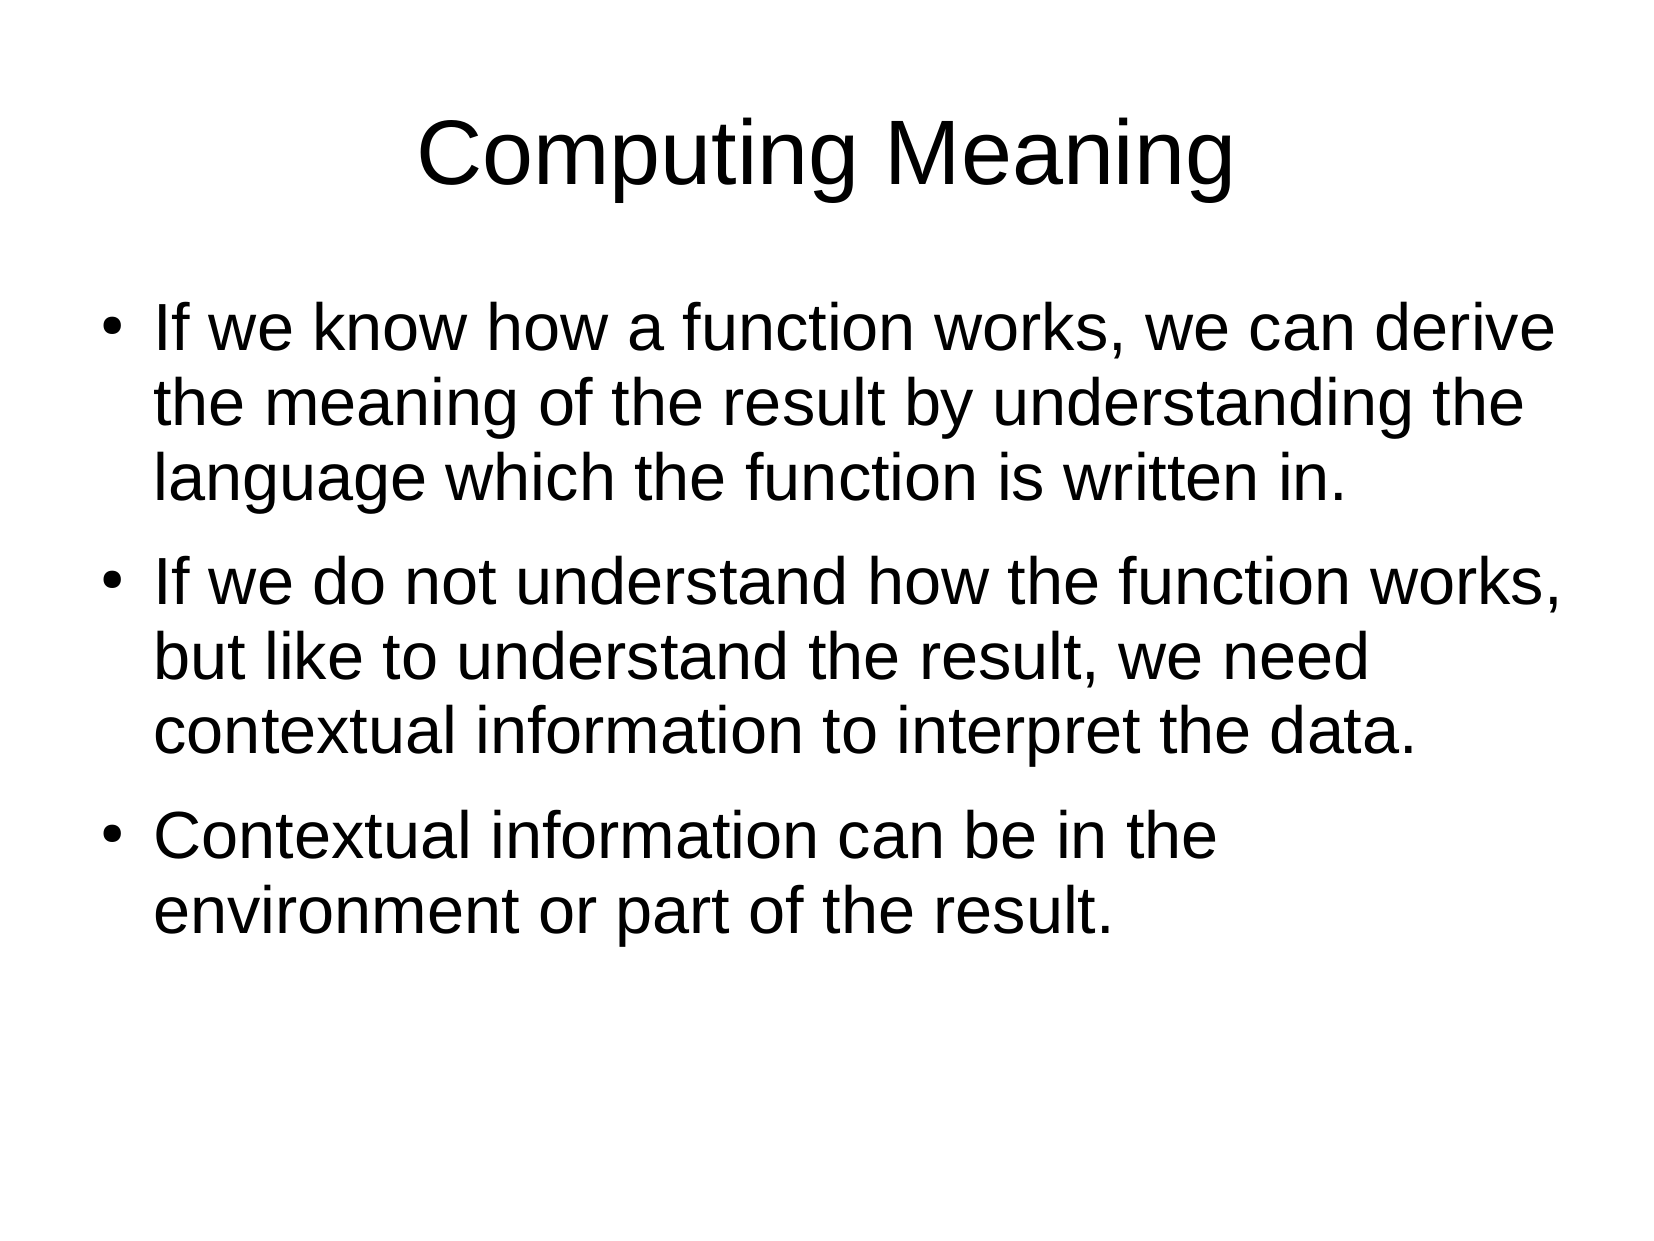

# Computing Meaning
If we know how a function works, we can derive the meaning of the result by understanding the language which the function is written in.
If we do not understand how the function works, but like to understand the result, we need contextual information to interpret the data.
Contextual information can be in the environment or part of the result.